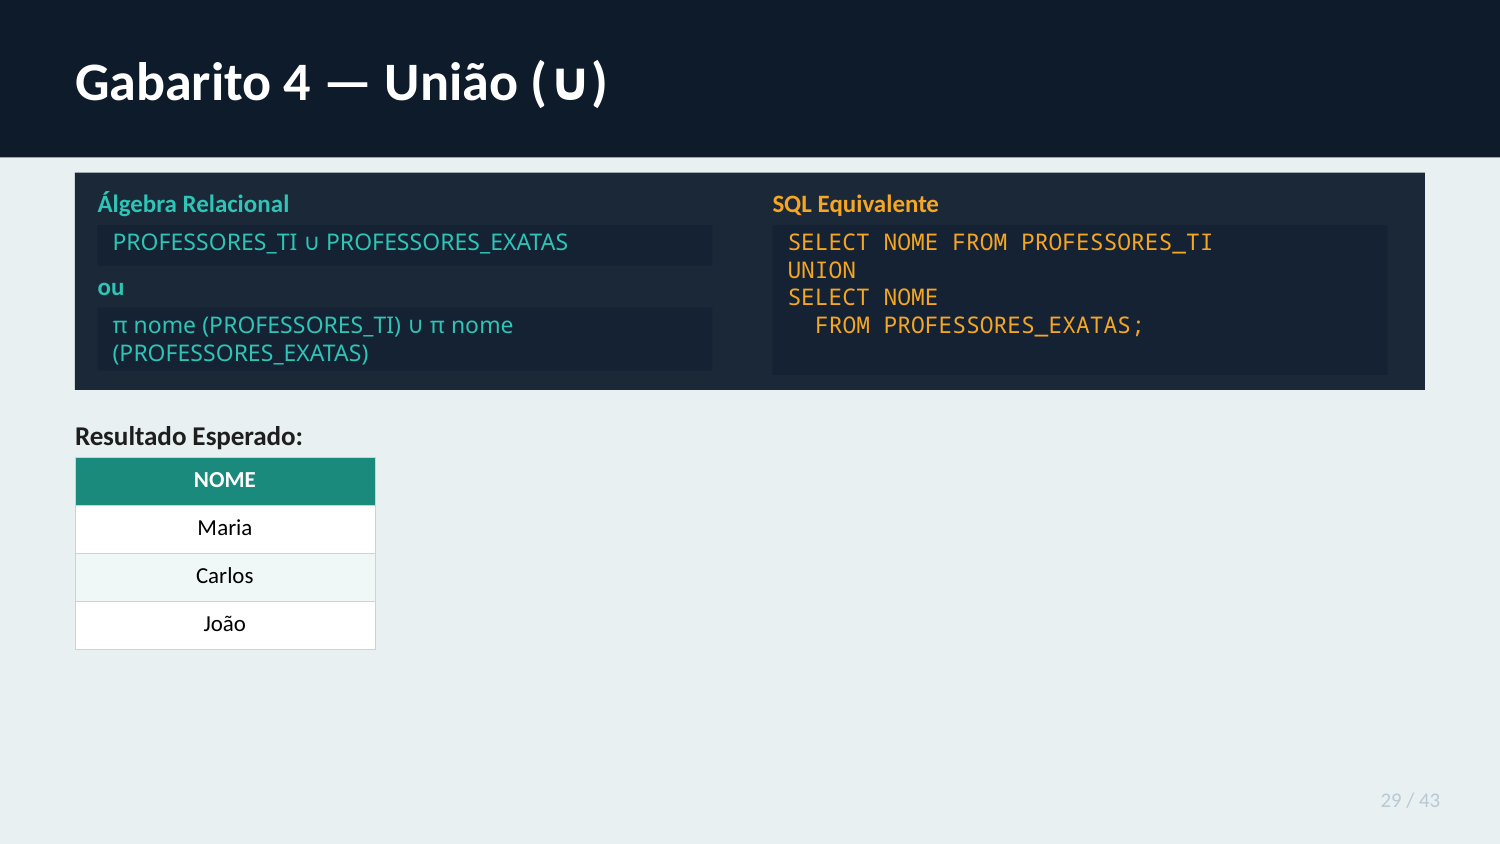

Gabarito 4 — União (∪)
Álgebra Relacional
SQL Equivalente
PROFESSORES_TI ∪ PROFESSORES_EXATAS
SELECT NOME FROM PROFESSORES_TI
UNION
SELECT NOME
 FROM PROFESSORES_EXATAS;
ou
π nome (PROFESSORES_TI) ∪ π nome (PROFESSORES_EXATAS)
Resultado Esperado:
| NOME |
| --- |
| Maria |
| Carlos |
| João |
29 / 43